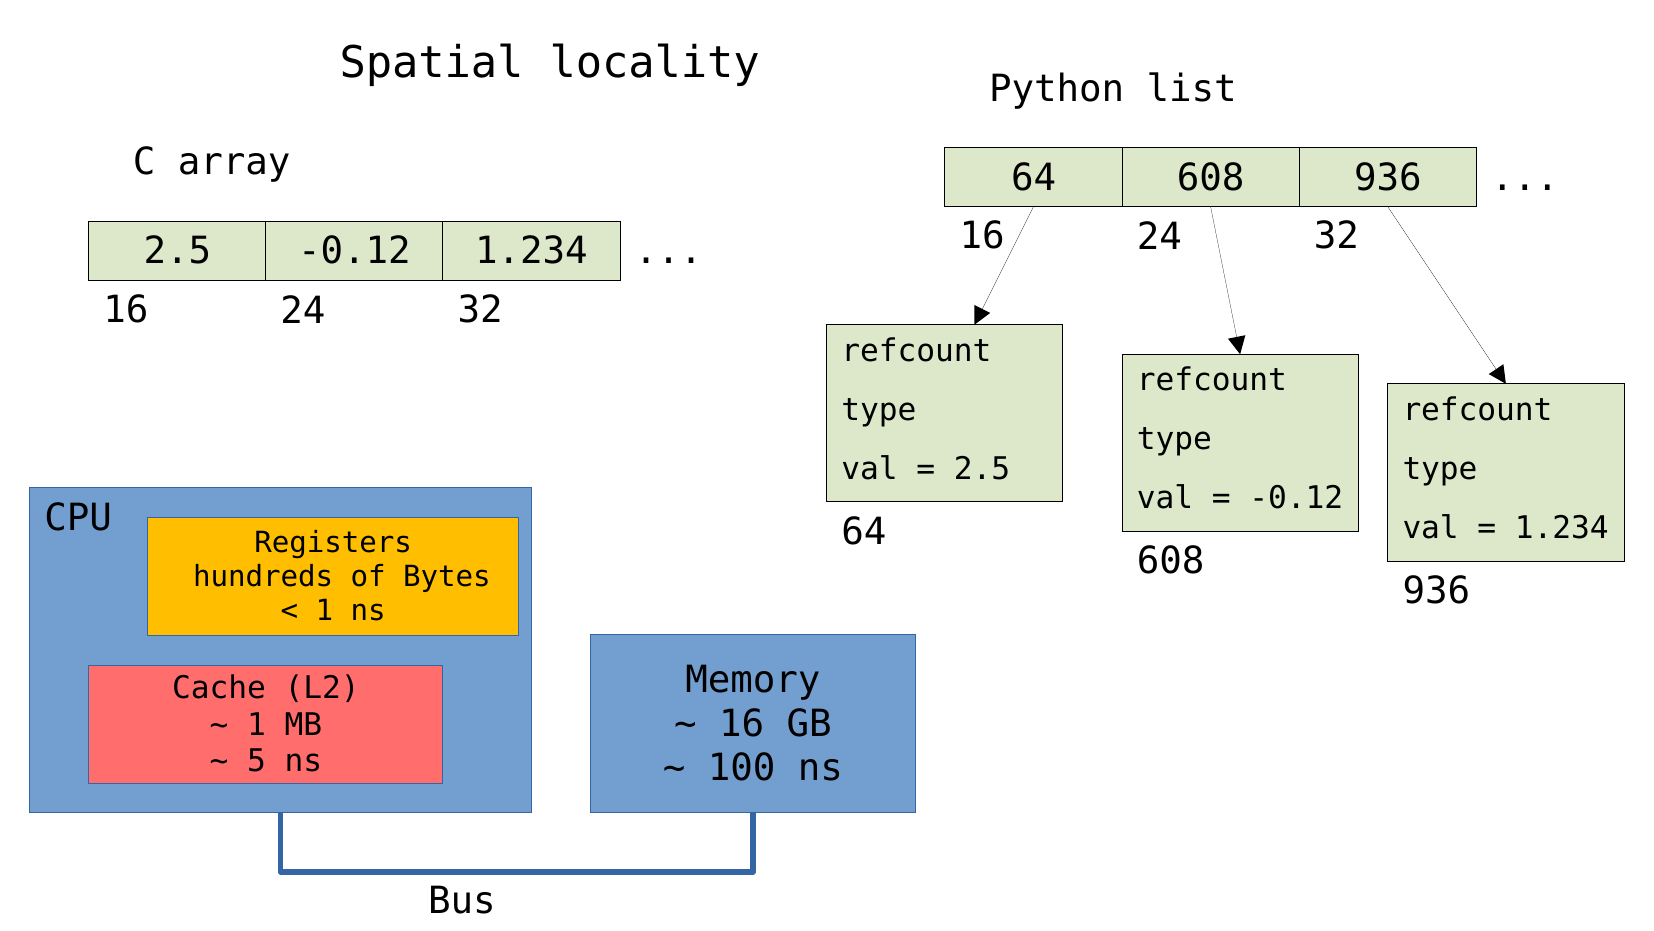

Spatial locality
Python list
C array
64
608
936
...
16
32
24
2.5
-0.12
1.234
...
16
32
24
refcount
refcount
type
refcount
type
val = 2.5
type
val = -0.12
CPU
64
val = 1.234
Registers
 hundreds of Bytes
< 1 ns
608
936
Memory
~ 16 GB
~ 100 ns
Cache (L2)
~ 1 MB
~ 5 ns
Bus